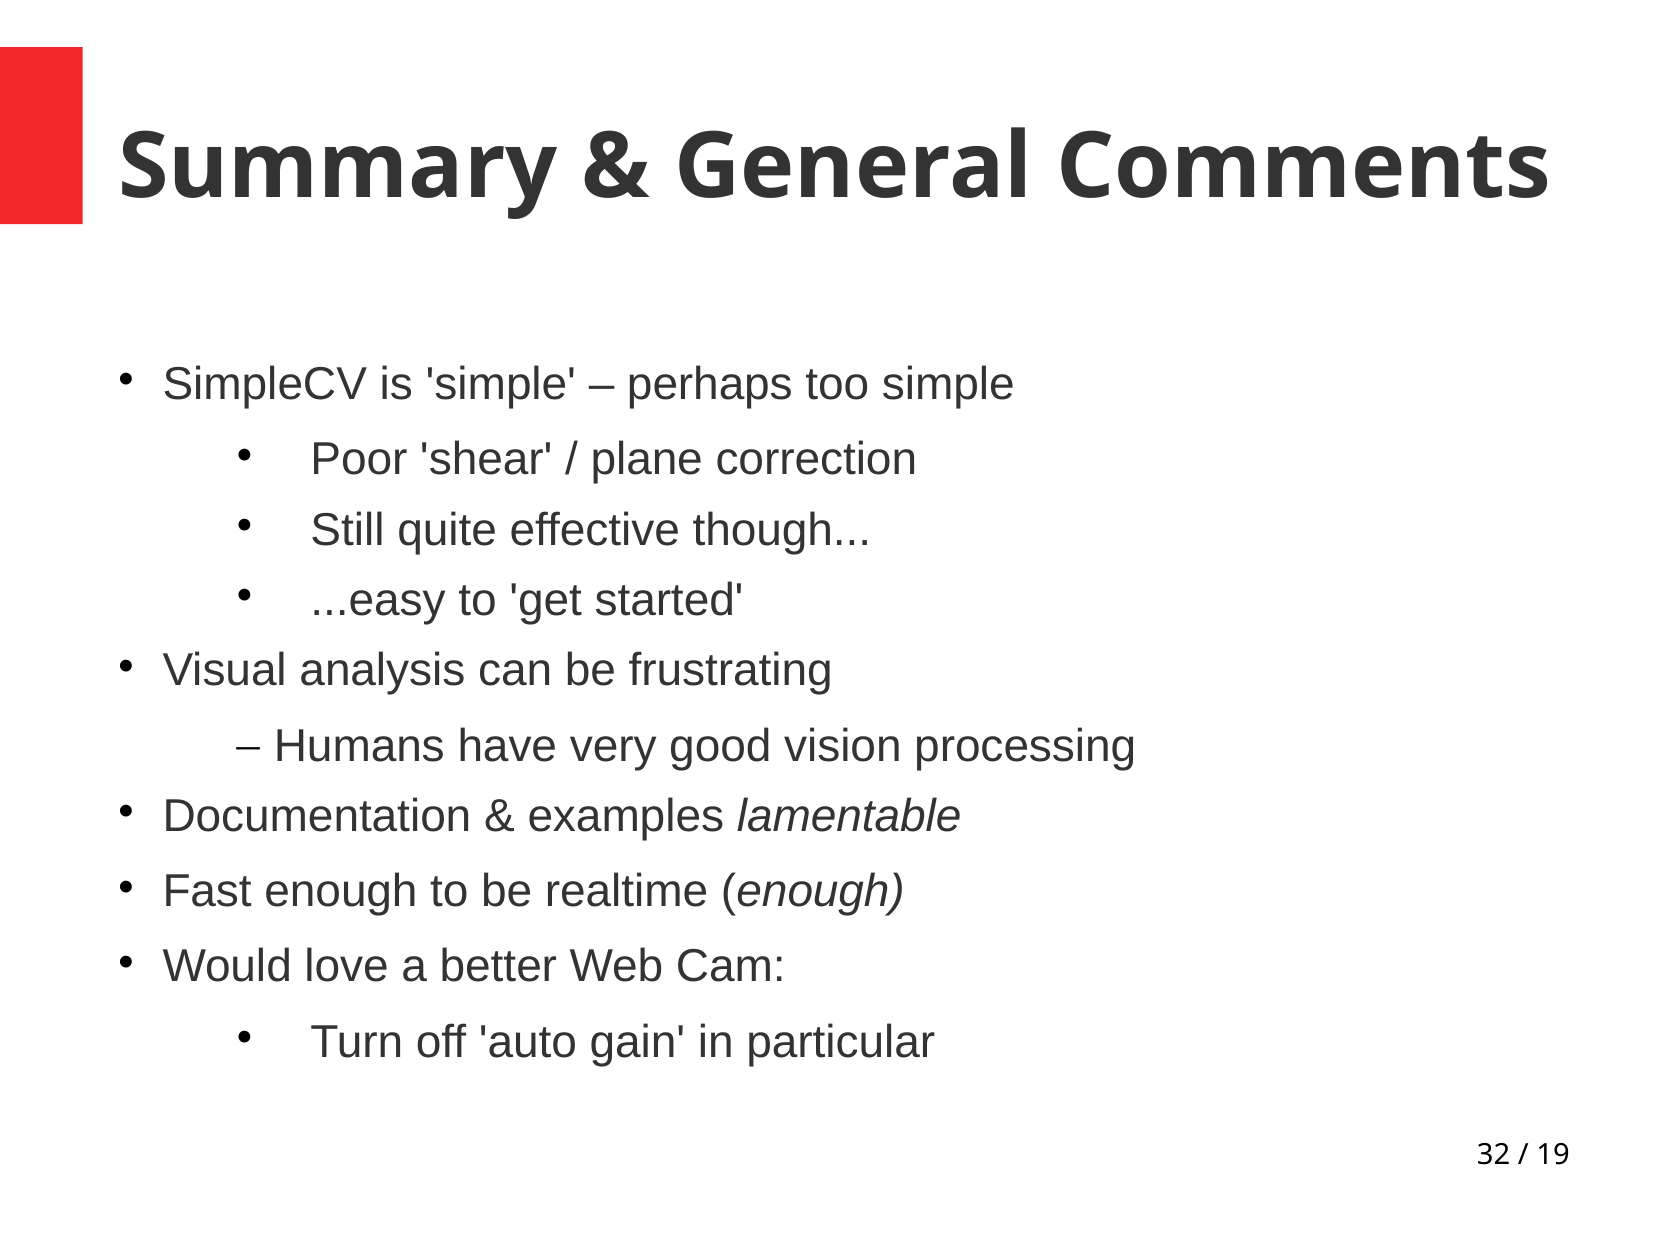

# Summary & General Comments
SimpleCV is 'simple' – perhaps too simple
Poor 'shear' / plane correction
Still quite effective though...
...easy to 'get started'
Visual analysis can be frustrating
Humans have very good vision processing
Documentation & examples lamentable
Fast enough to be realtime (enough)
Would love a better Web Cam:
Turn off 'auto gain' in particular
32